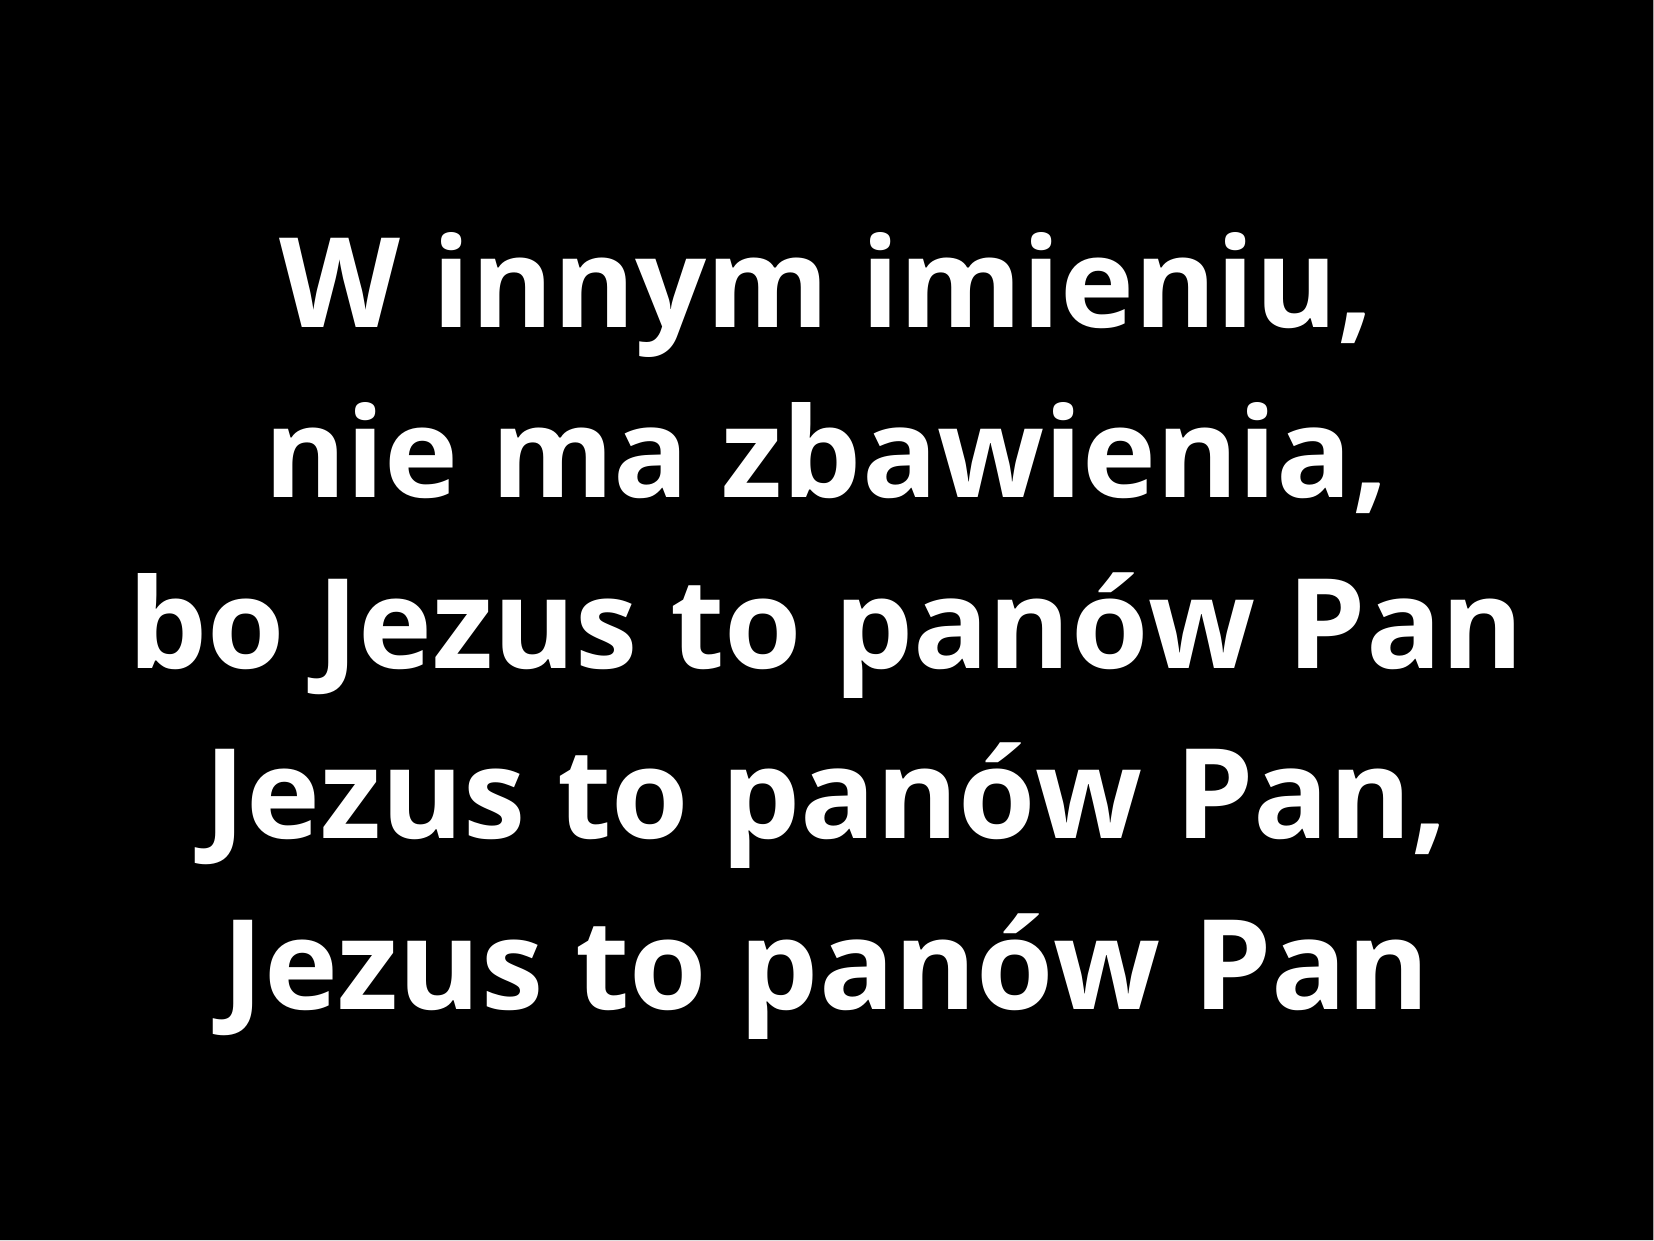

# W innym imieniu, nie ma zbawienia, bo Jezus to panów Pan Jezus to panów Pan, Jezus to panów Pan